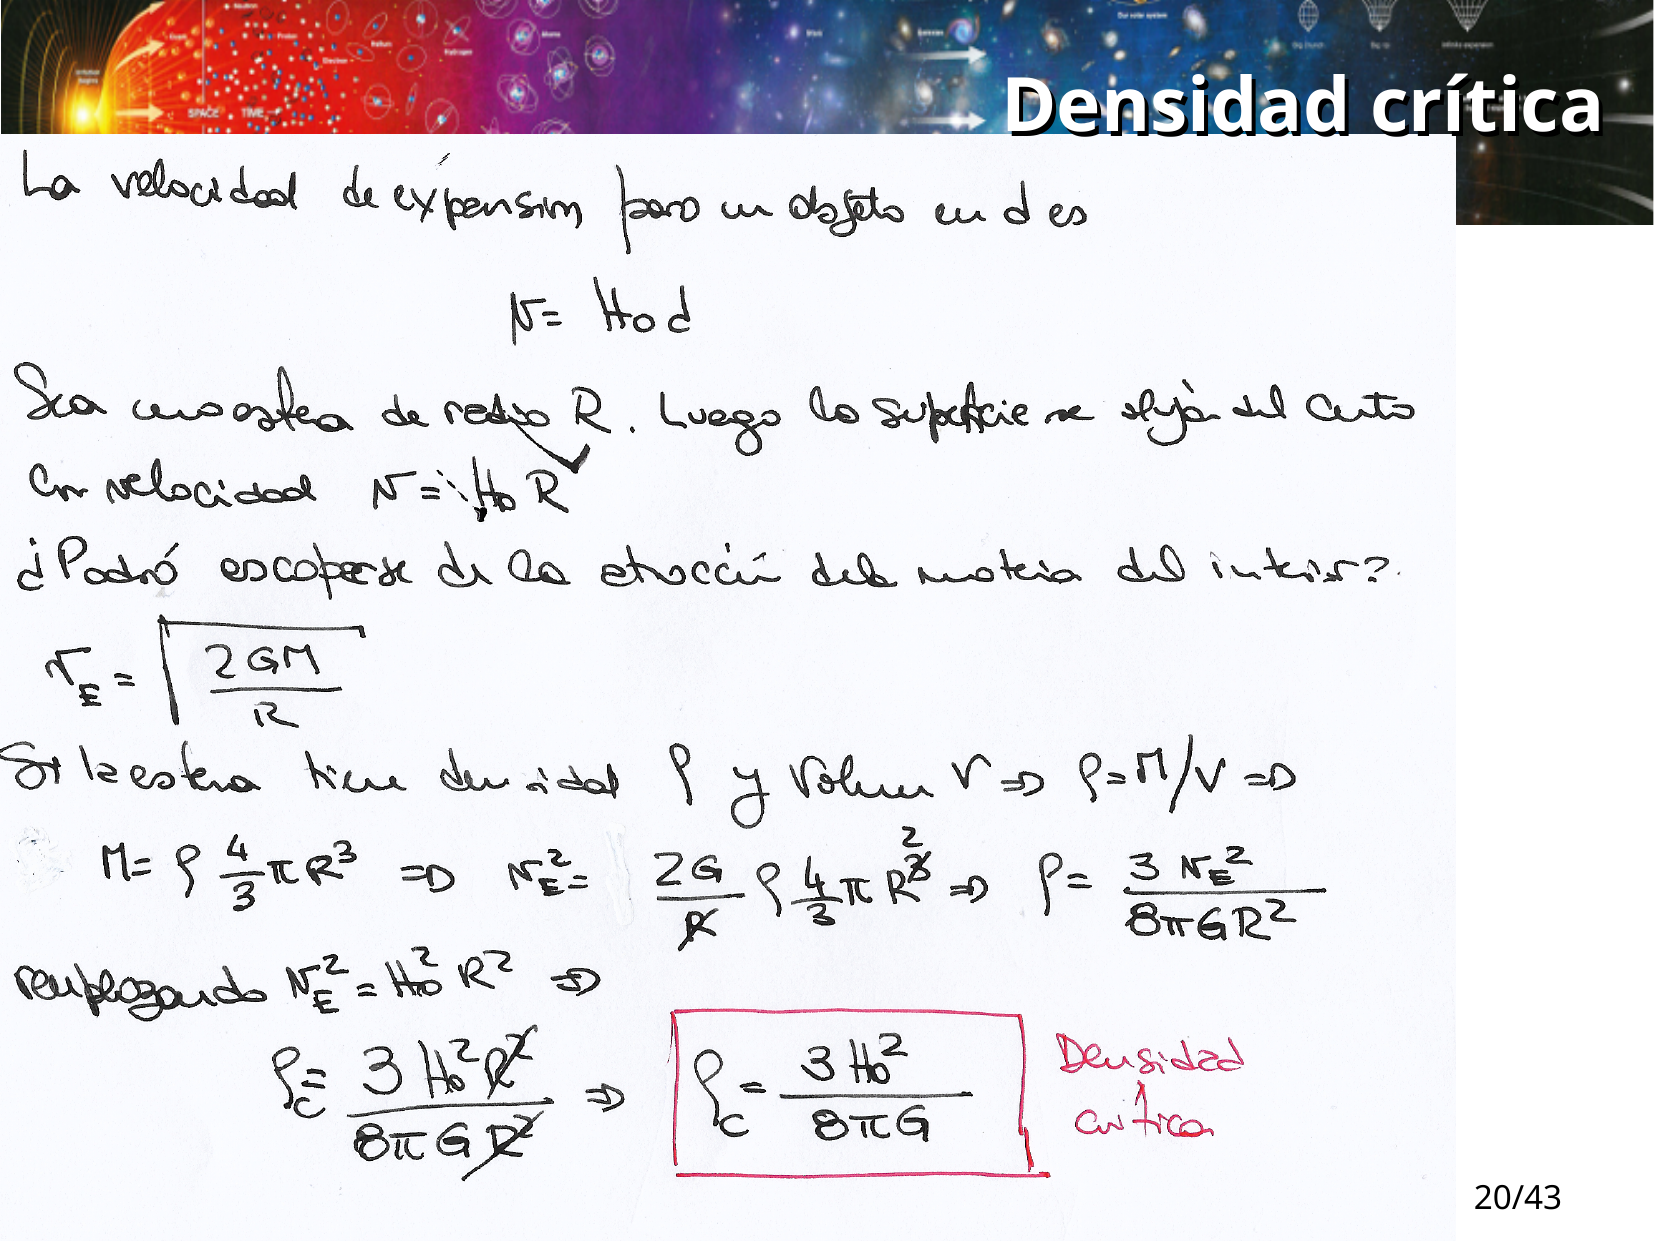

# Densidad crítica
Nov 24, 2016
H. Asorey - IPAC 2016 - 16/16
20